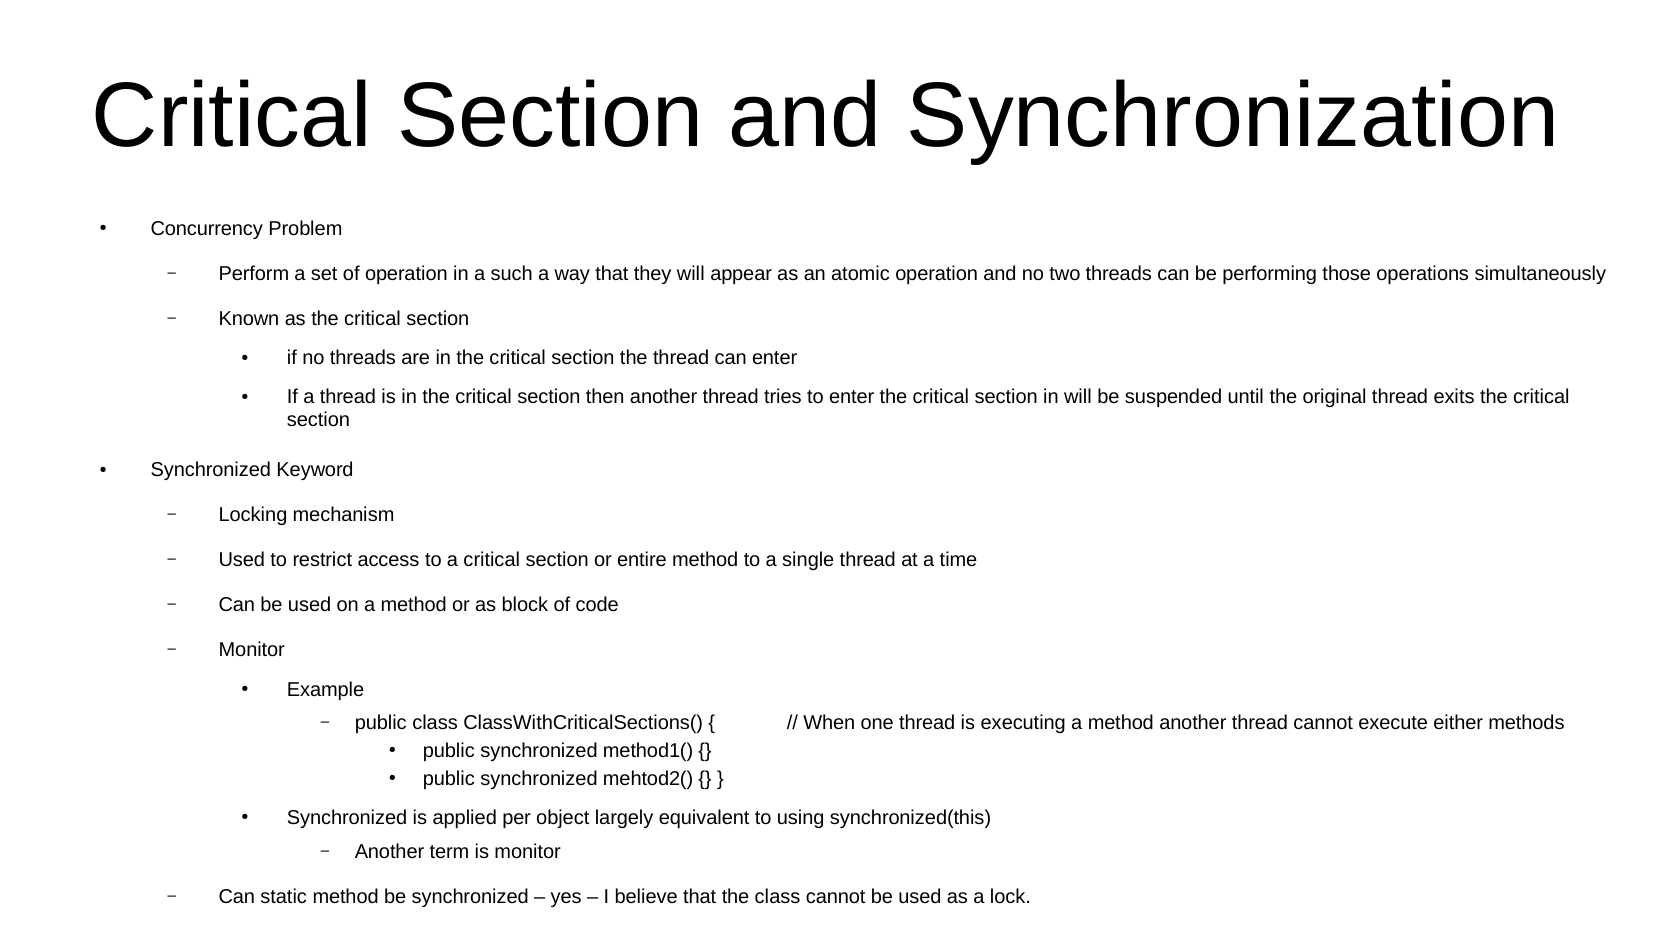

# Critical Section and Synchronization
Concurrency Problem
Perform a set of operation in a such a way that they will appear as an atomic operation and no two threads can be performing those operations simultaneously
Known as the critical section
if no threads are in the critical section the thread can enter
If a thread is in the critical section then another thread tries to enter the critical section in will be suspended until the original thread exits the critical section
Synchronized Keyword
Locking mechanism
Used to restrict access to a critical section or entire method to a single thread at a time
Can be used on a method or as block of code
Monitor
Example
public class ClassWithCriticalSections() {	// When one thread is executing a method another thread cannot execute either methods
public synchronized method1() {}
public synchronized mehtod2() {} }
Synchronized is applied per object largely equivalent to using synchronized(this)
Another term is monitor
Can static method be synchronized – yes – I believe that the class cannot be used as a lock.